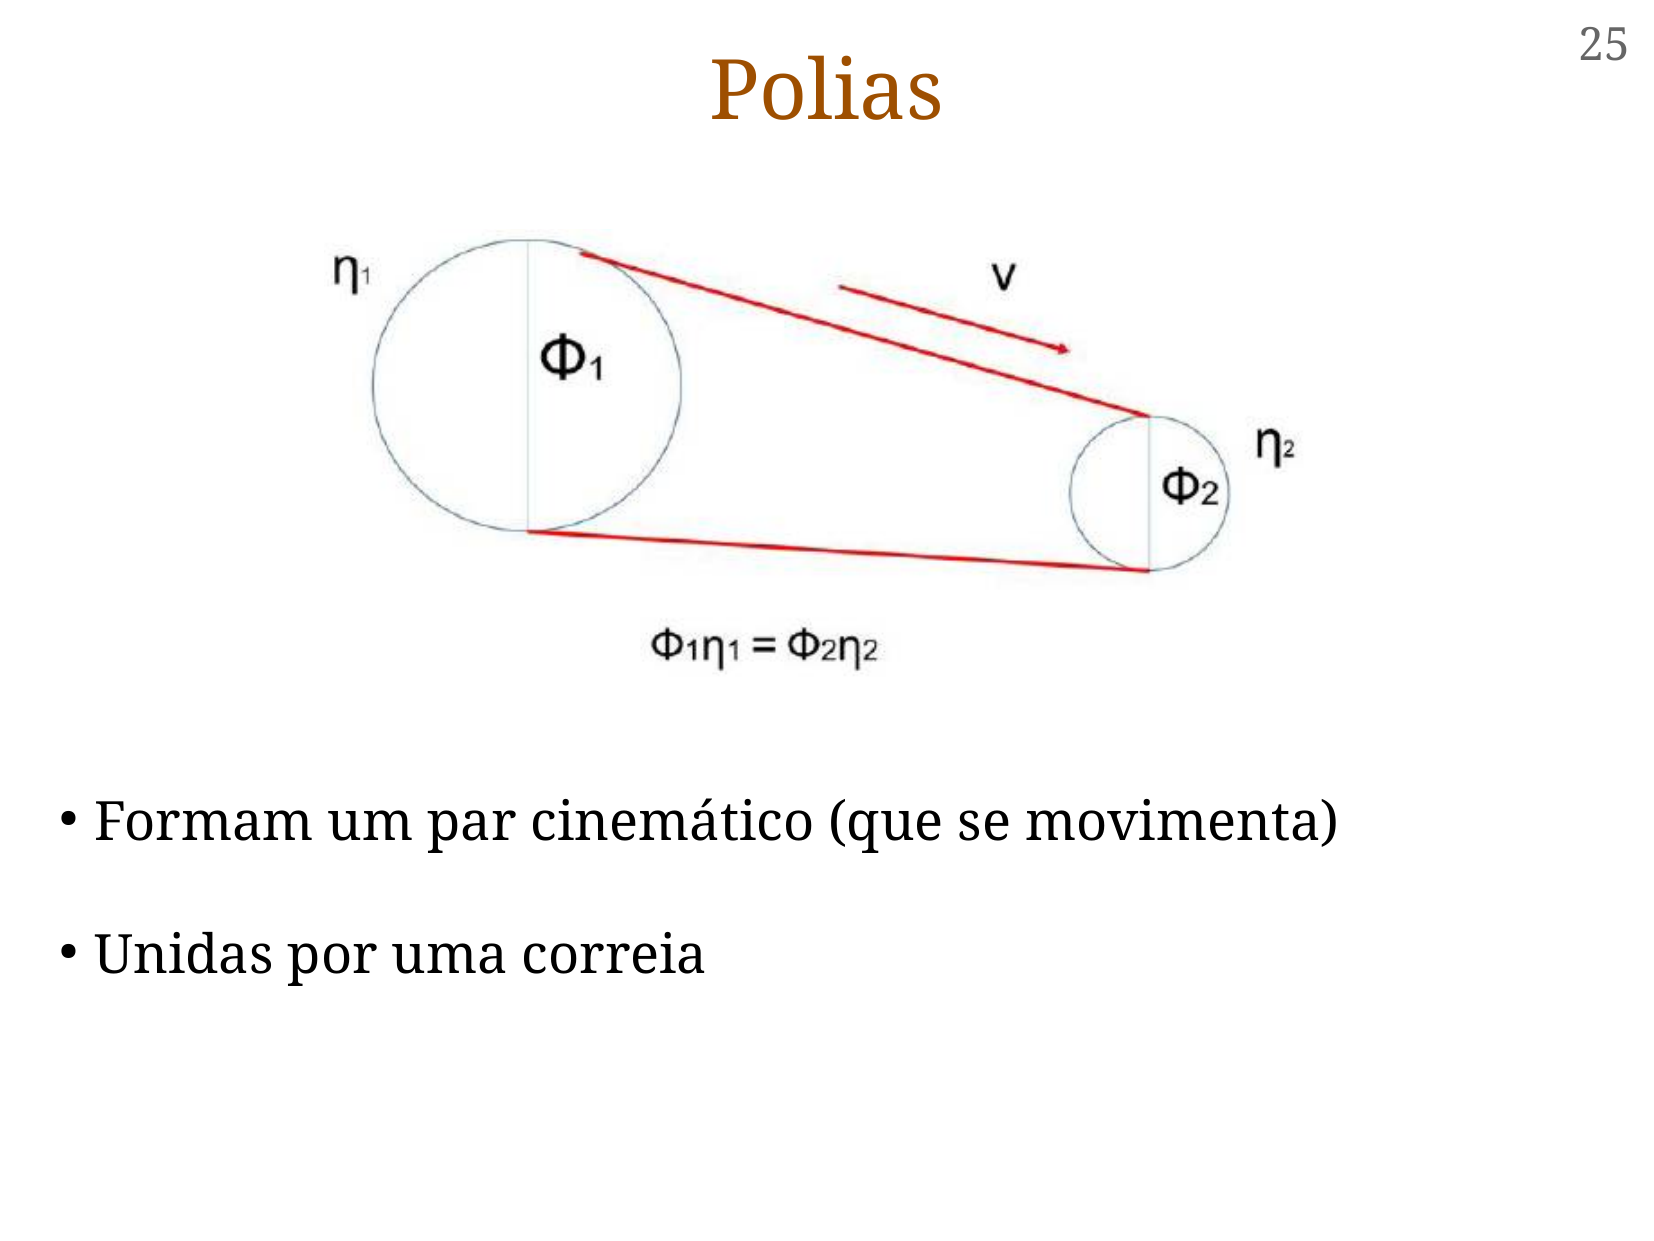

25
# Polias
Formam um par cinemático (que se movimenta)
Unidas por uma correia